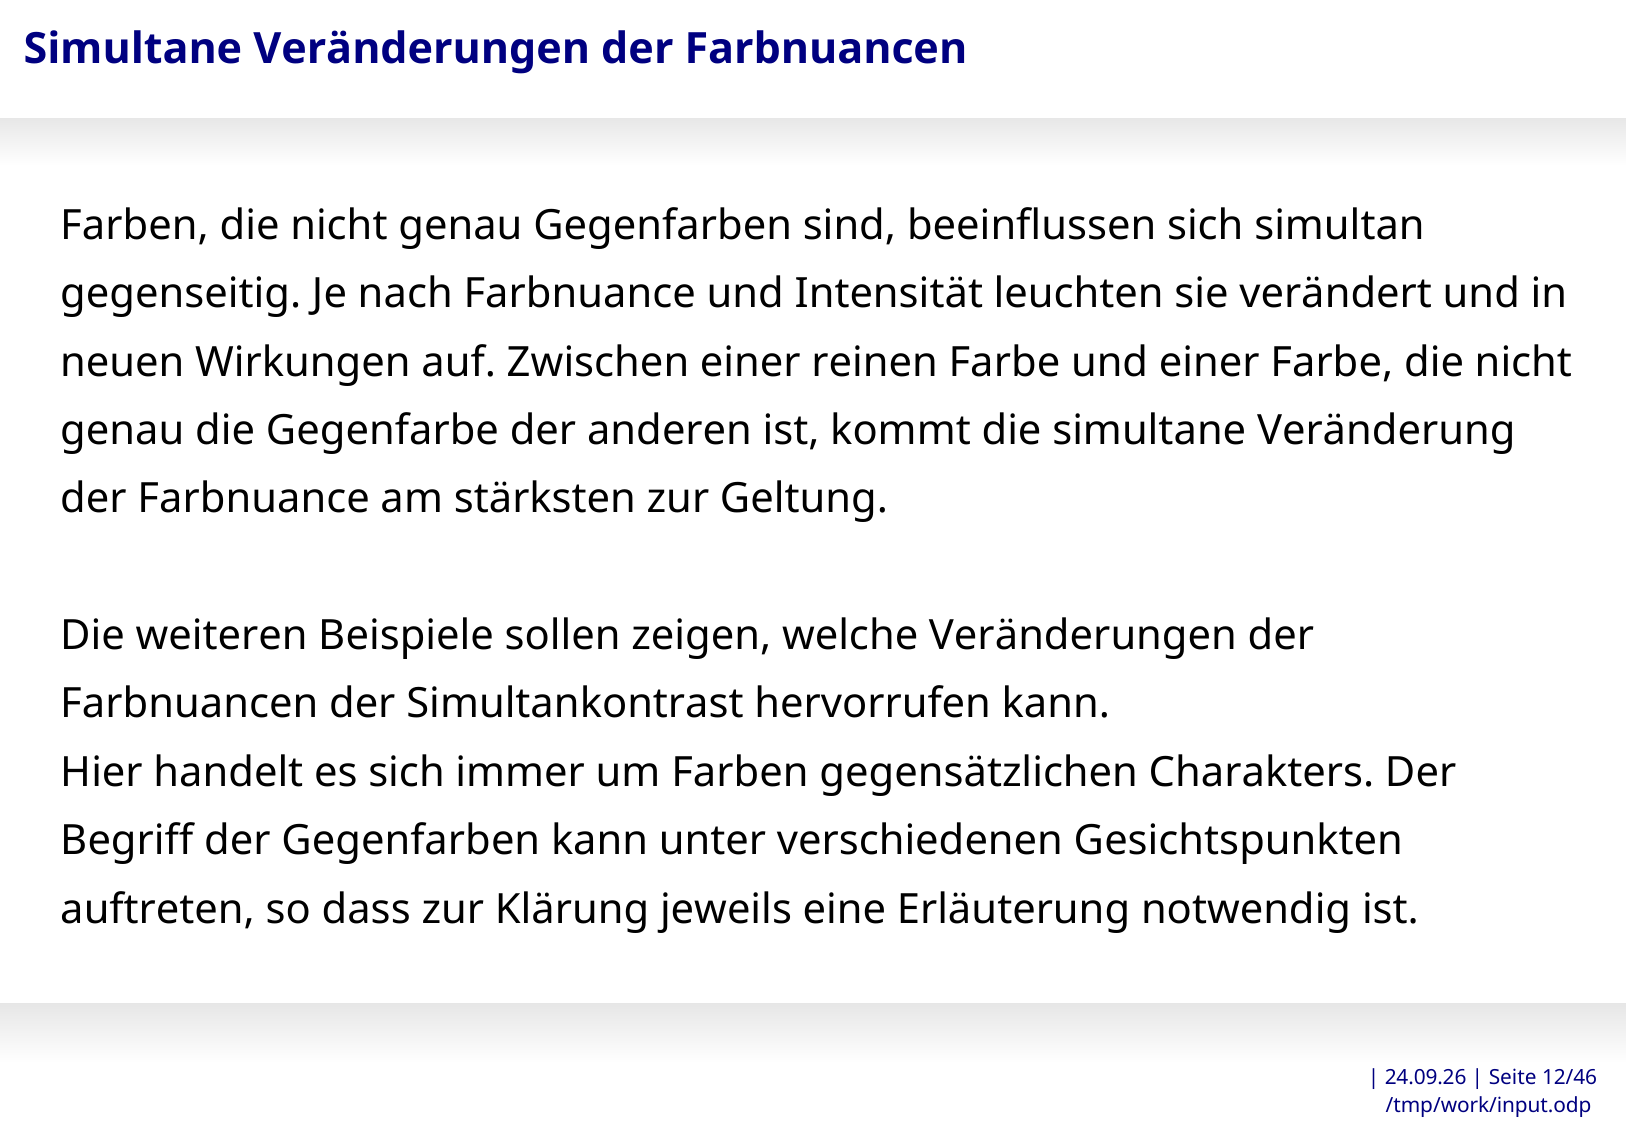

# Simultane Veränderungen der Farbnuancen
Farben, die nicht genau Gegenfarben sind, beeinflussen sich simultan gegenseitig. Je nach Farbnuance und Intensität leuchten sie verändert und in neuen Wirkungen auf. Zwischen einer reinen Farbe und einer Farbe, die nicht genau die Gegenfarbe der anderen ist, kommt die simultane Veränderung der Farbnuance am stärksten zur Geltung.
Die weiteren Beispiele sollen zeigen, welche Veränderungen der Farbnuancen der Simultankontrast hervorrufen kann.
Hier handelt es sich immer um Farben gegensätzlichen Charakters. Der Begriff der Gegenfarben kann unter verschiedenen Gesichtspunkten auftreten, so dass zur Klärung jeweils eine Erläuterung notwendig ist.